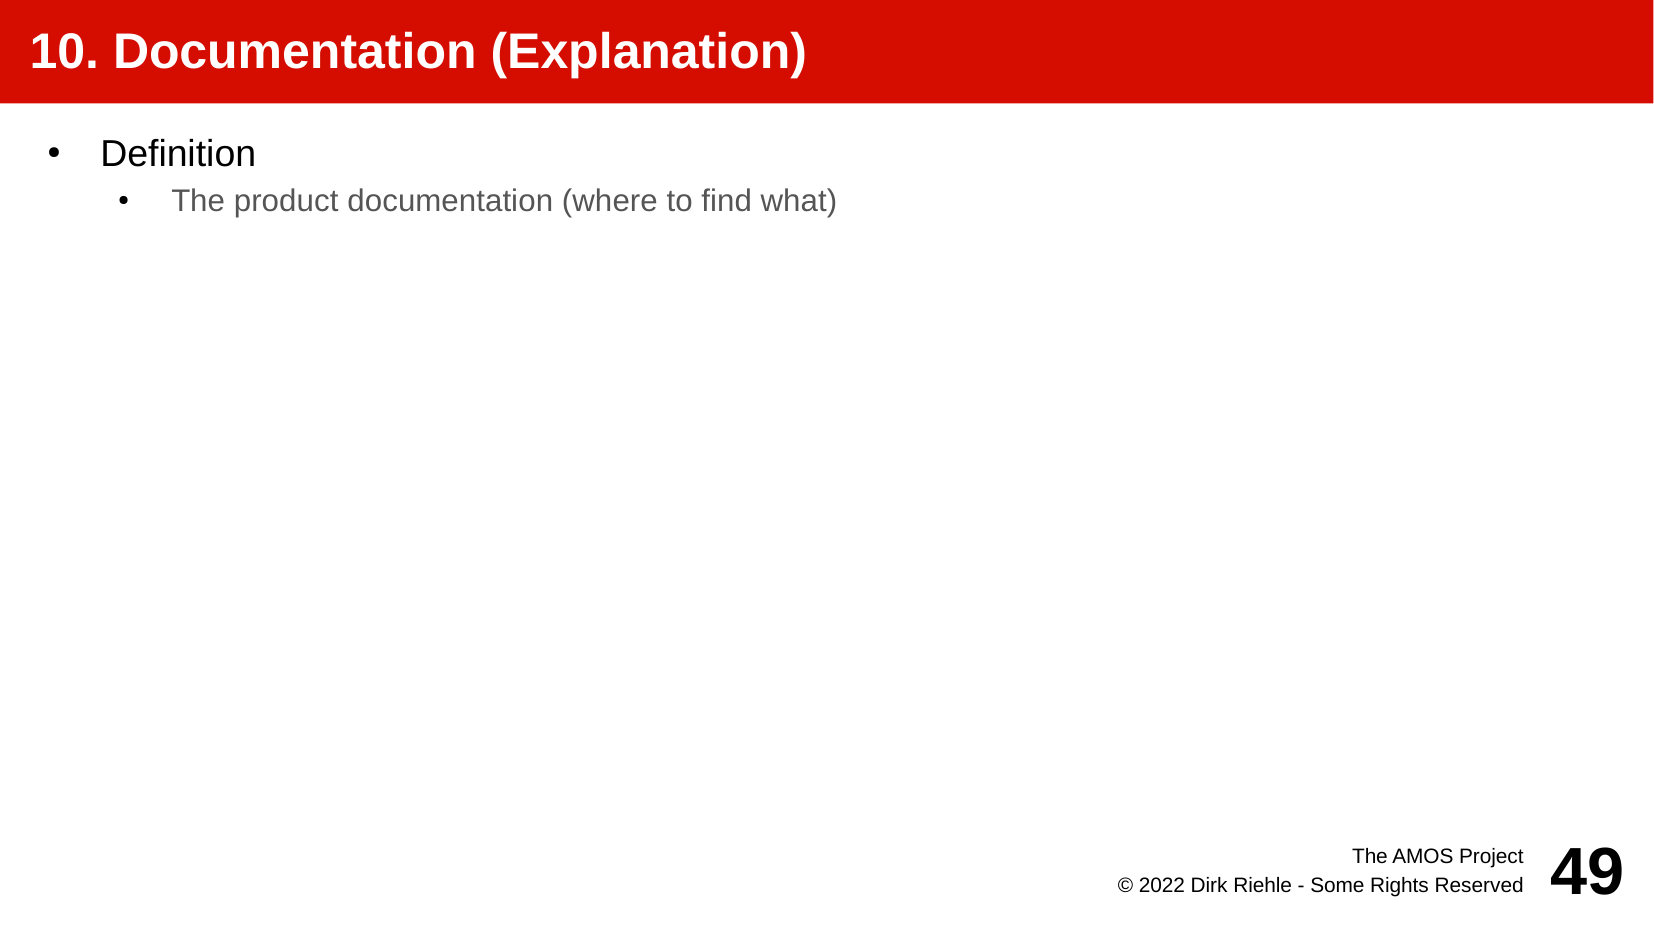

# 10. Documentation (Explanation)
Definition
The product documentation (where to find what)
The AMOS Project
49
© 2022 Dirk Riehle - Some Rights Reserved